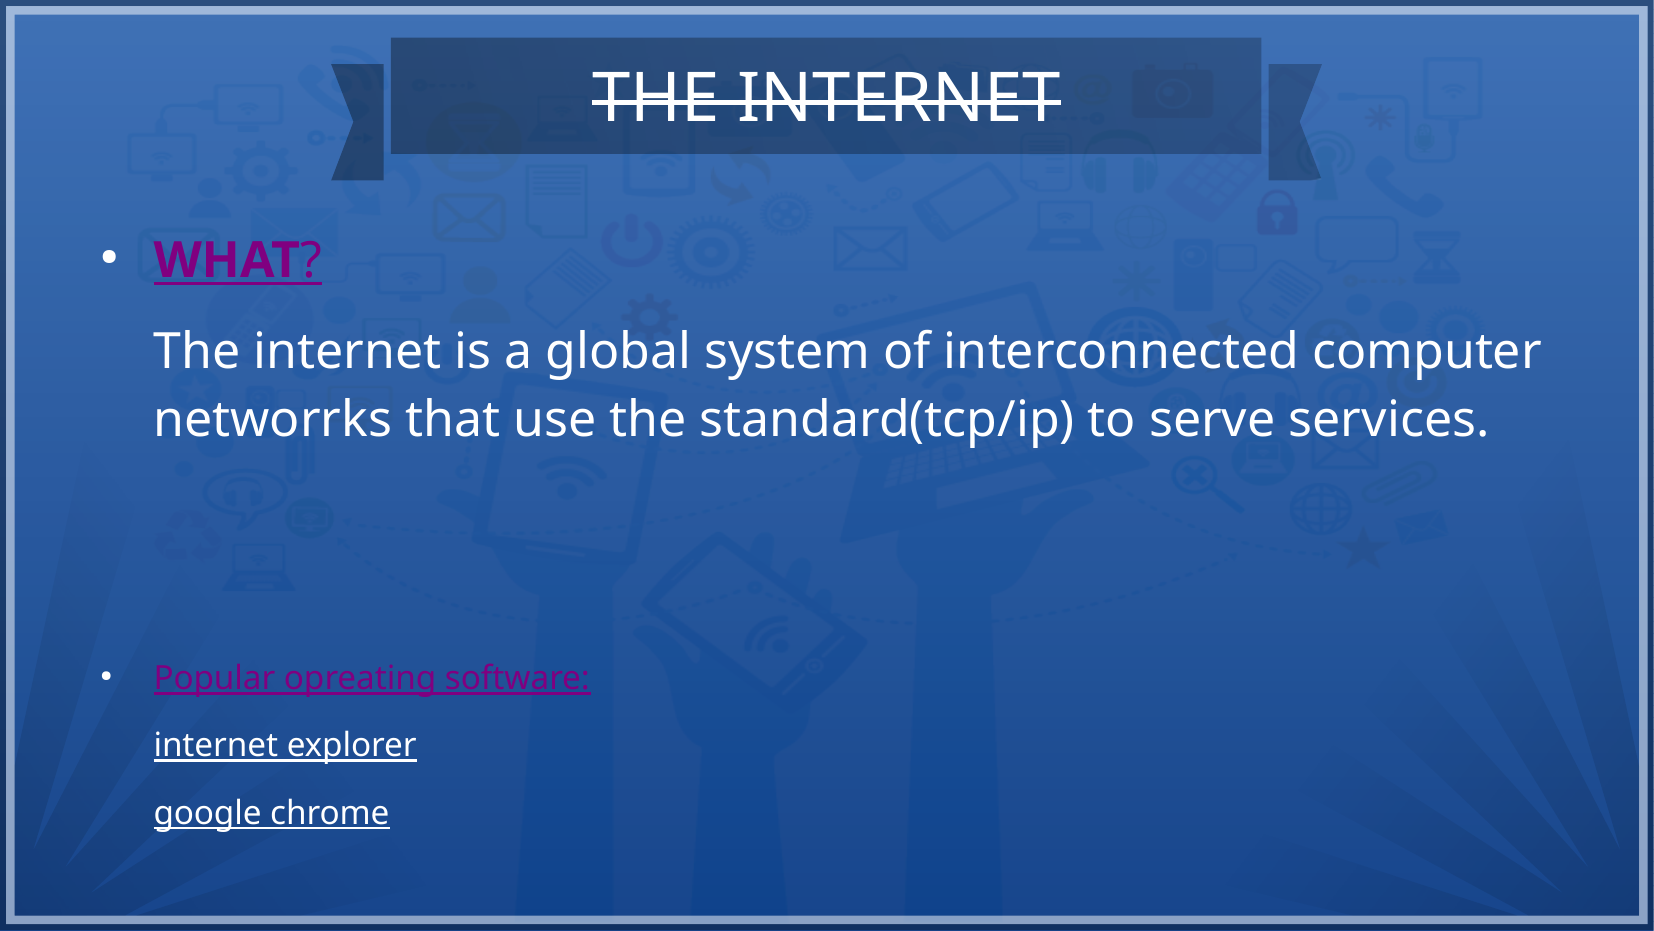

# THE INTERNET
WHAT?
The internet is a global system of interconnected computer networrks that use the standard(tcp/ip) to serve services.
Popular opreating software:
internet explorer
google chrome